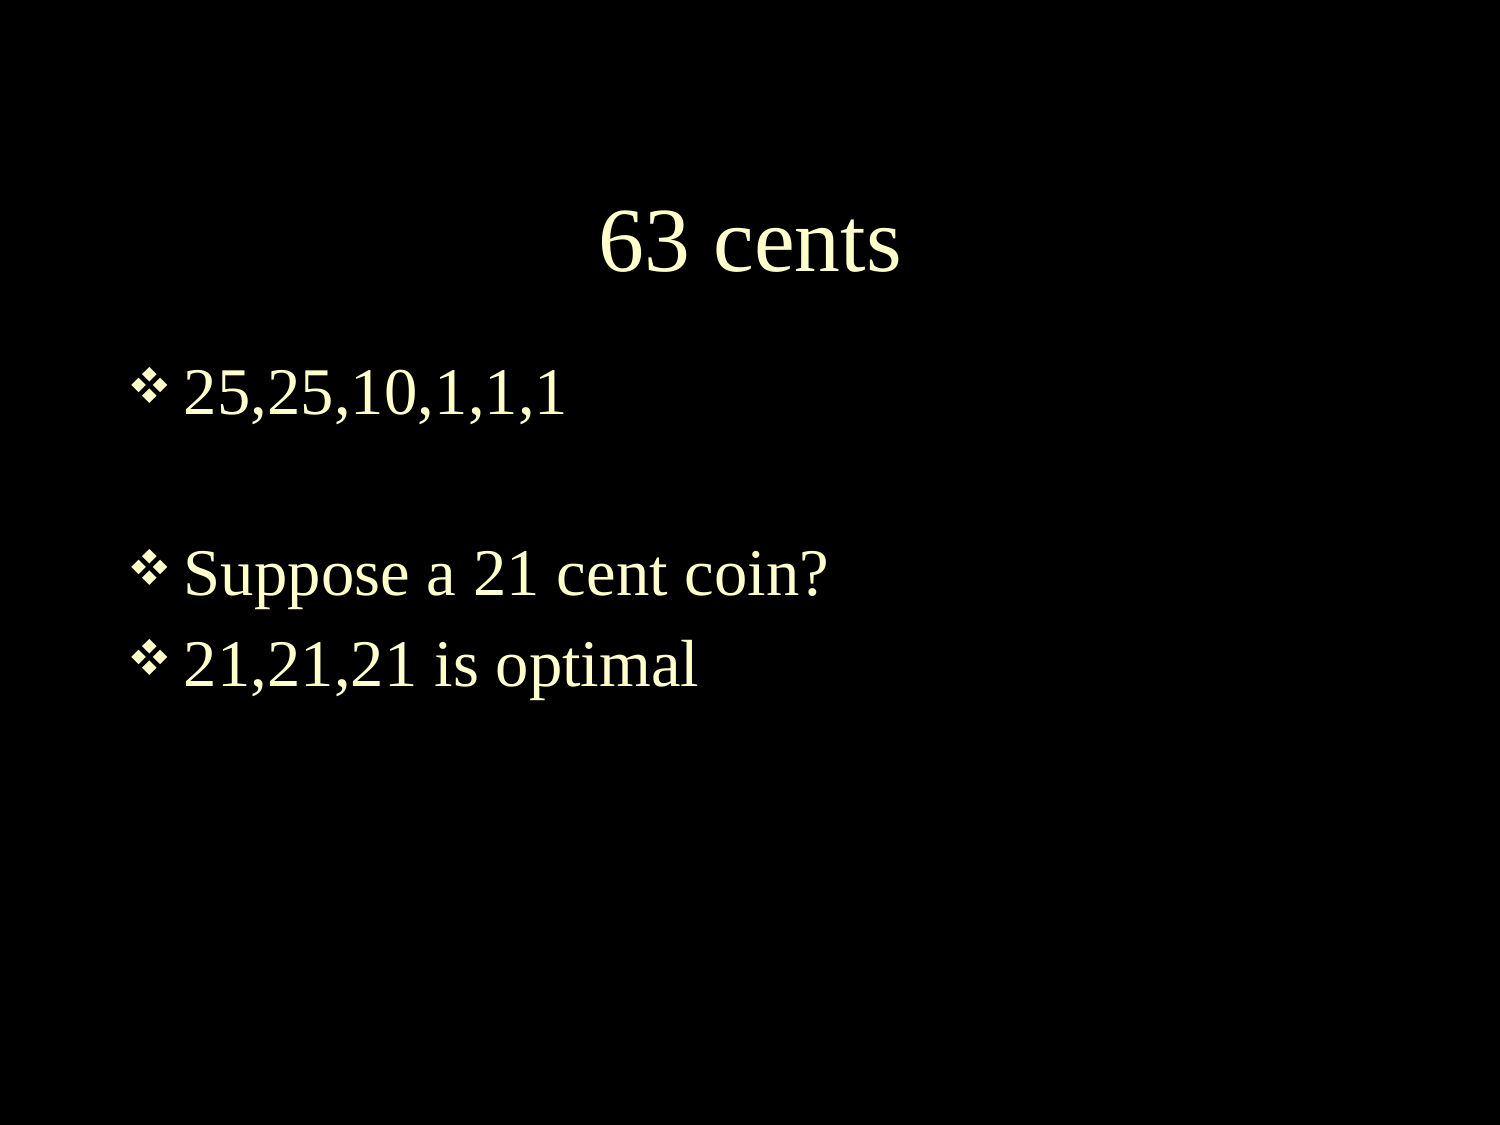

# 63 cents
25,25,10,1,1,1
Suppose a 21 cent coin?
21,21,21 is optimal